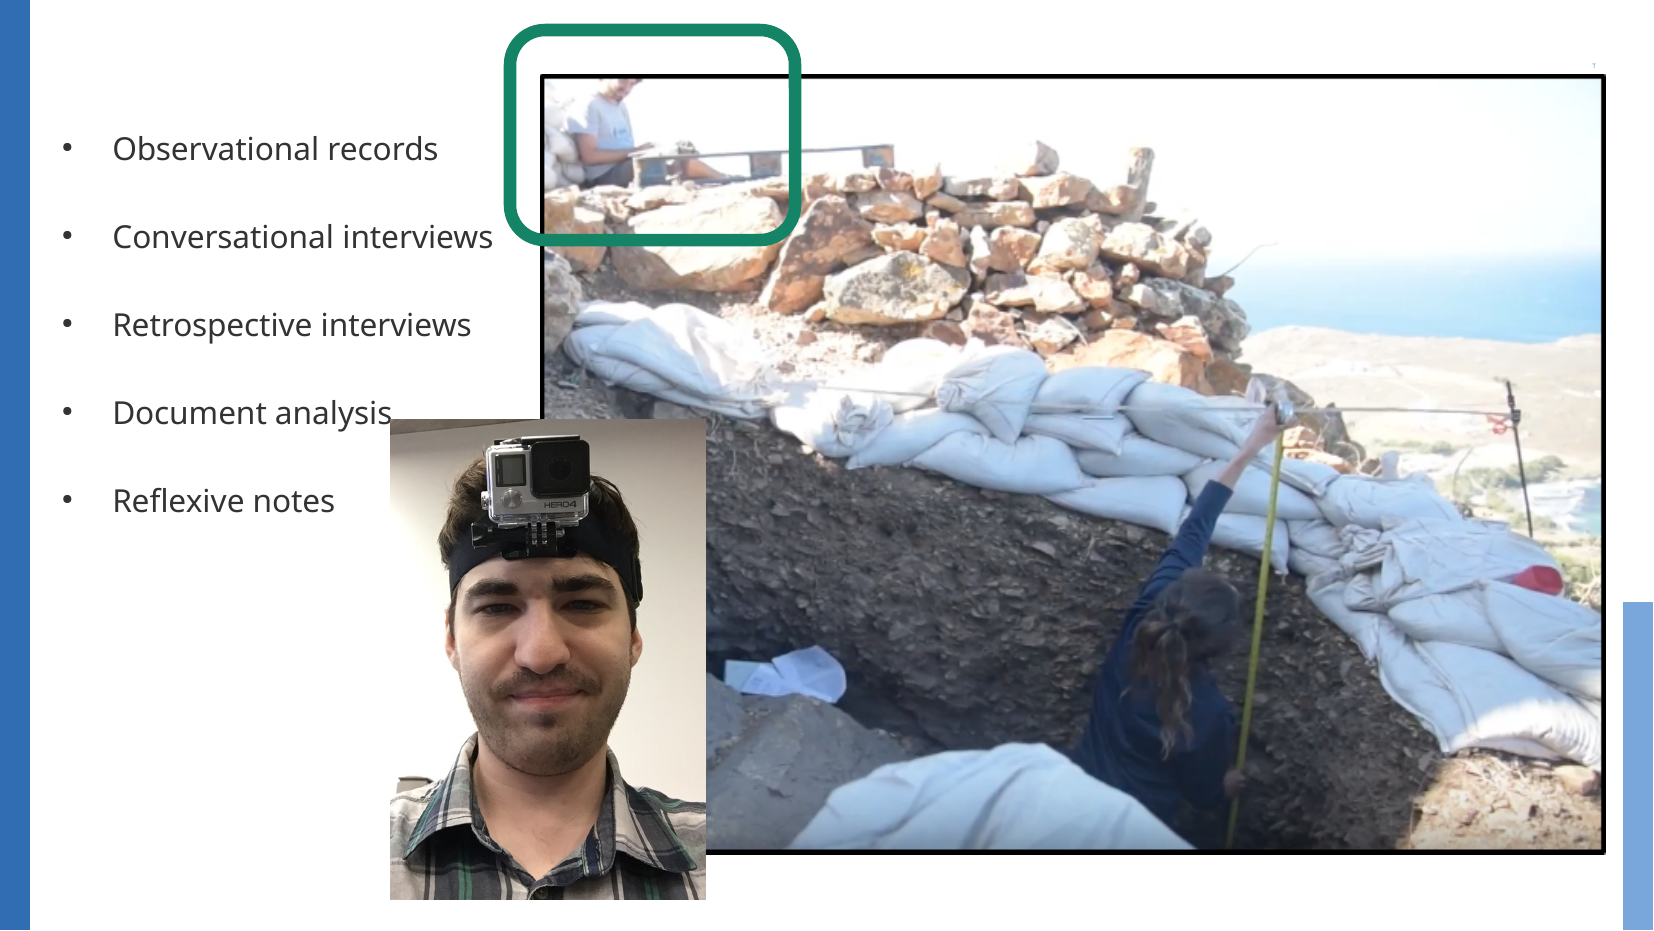

# Observational records
Conversational interviews
Retrospective interviews
Document analysis
Reflexive notes